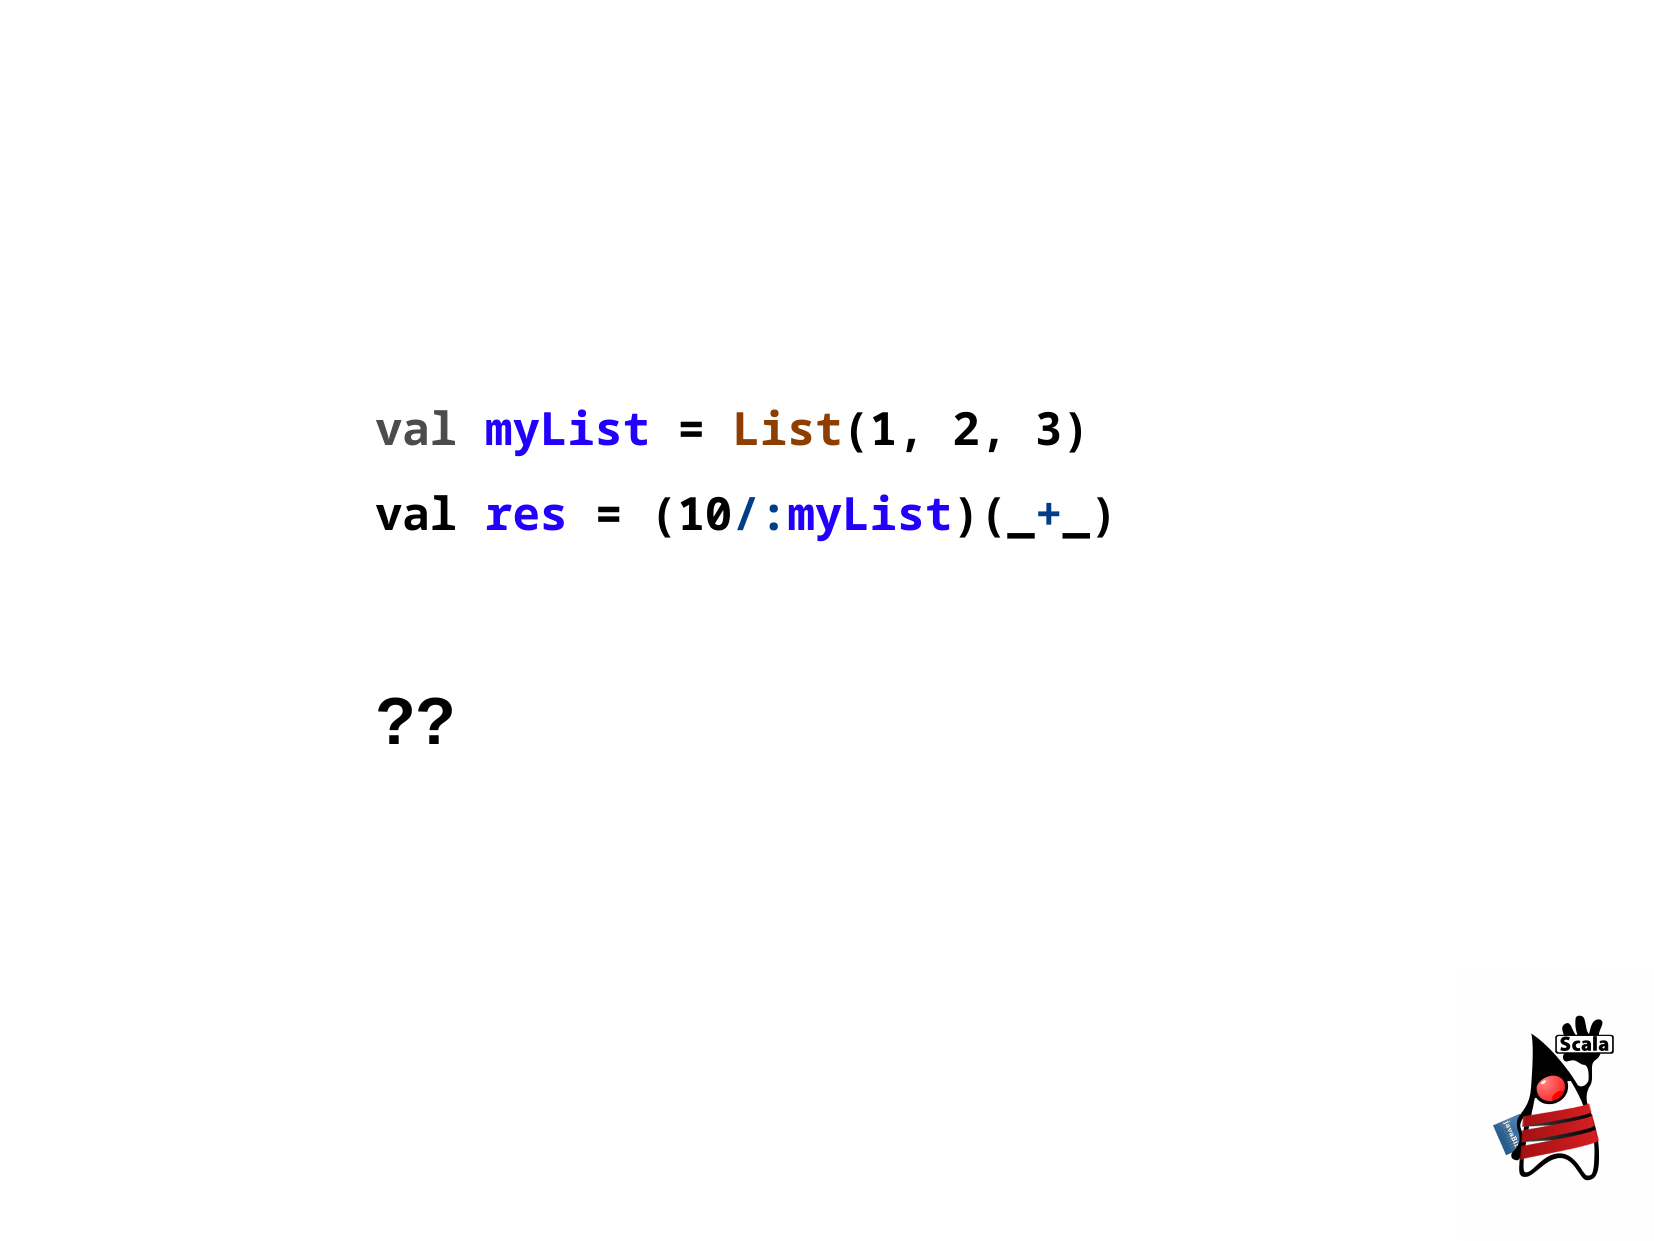

# val myList = List(1, 2, 3)
val res = (10/:myList)(_+_)
??